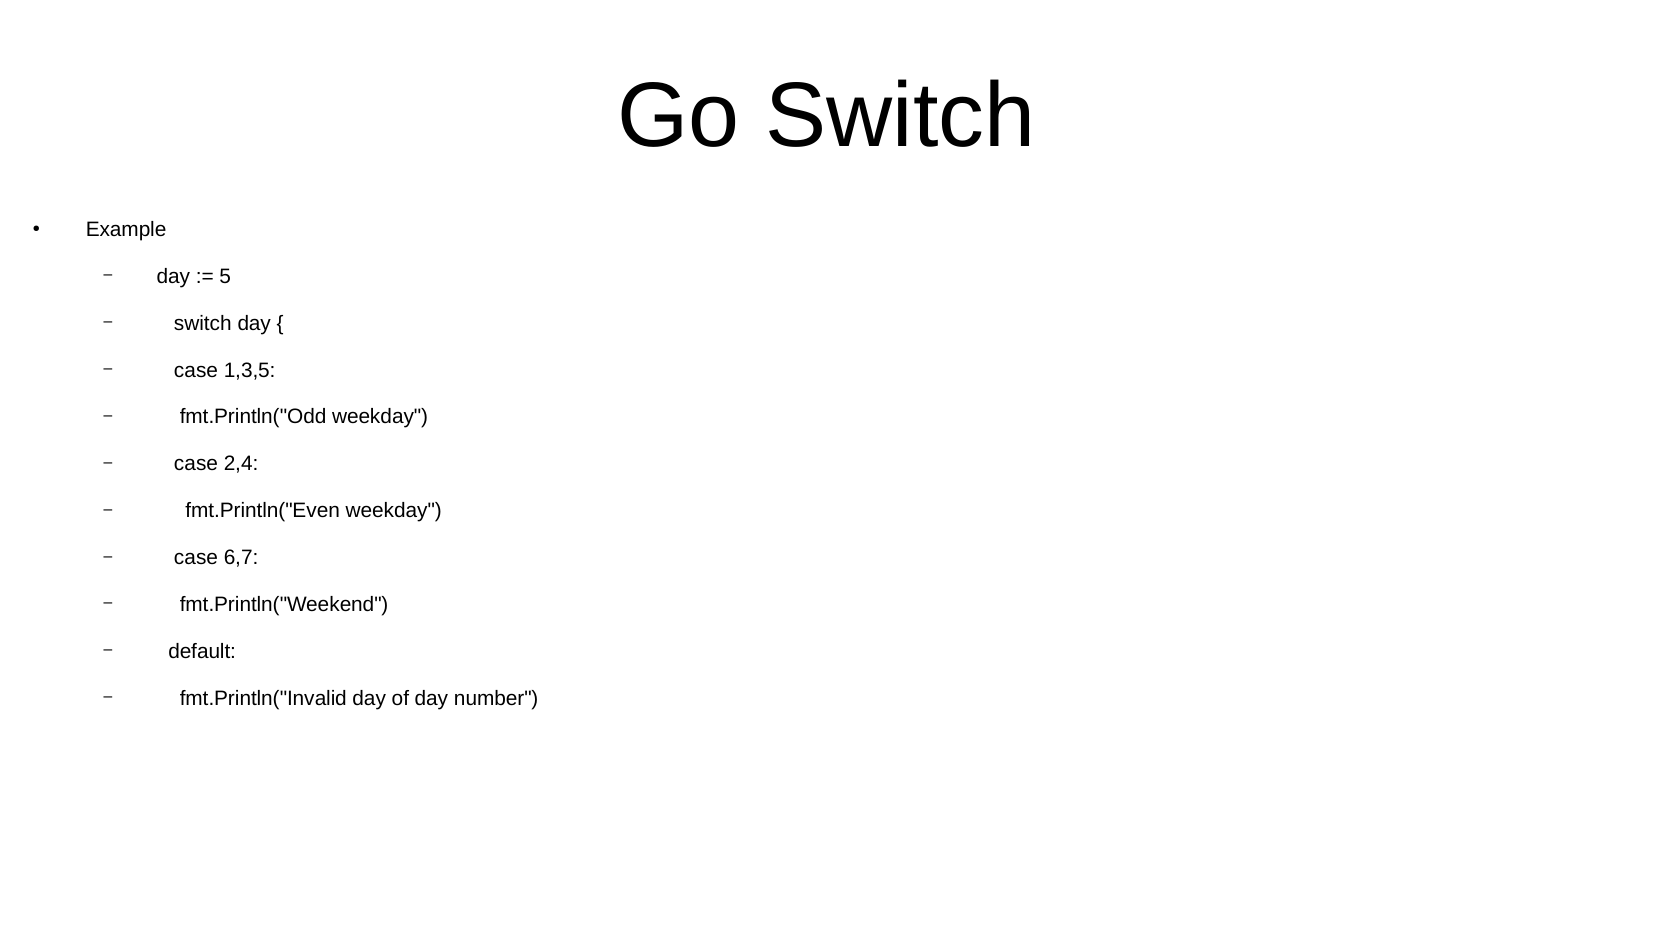

# Go Switch
Example
day := 5
 switch day {
 case 1,3,5:
 fmt.Println("Odd weekday")
 case 2,4:
 fmt.Println("Even weekday")
 case 6,7:
 fmt.Println("Weekend")
 default:
 fmt.Println("Invalid day of day number")